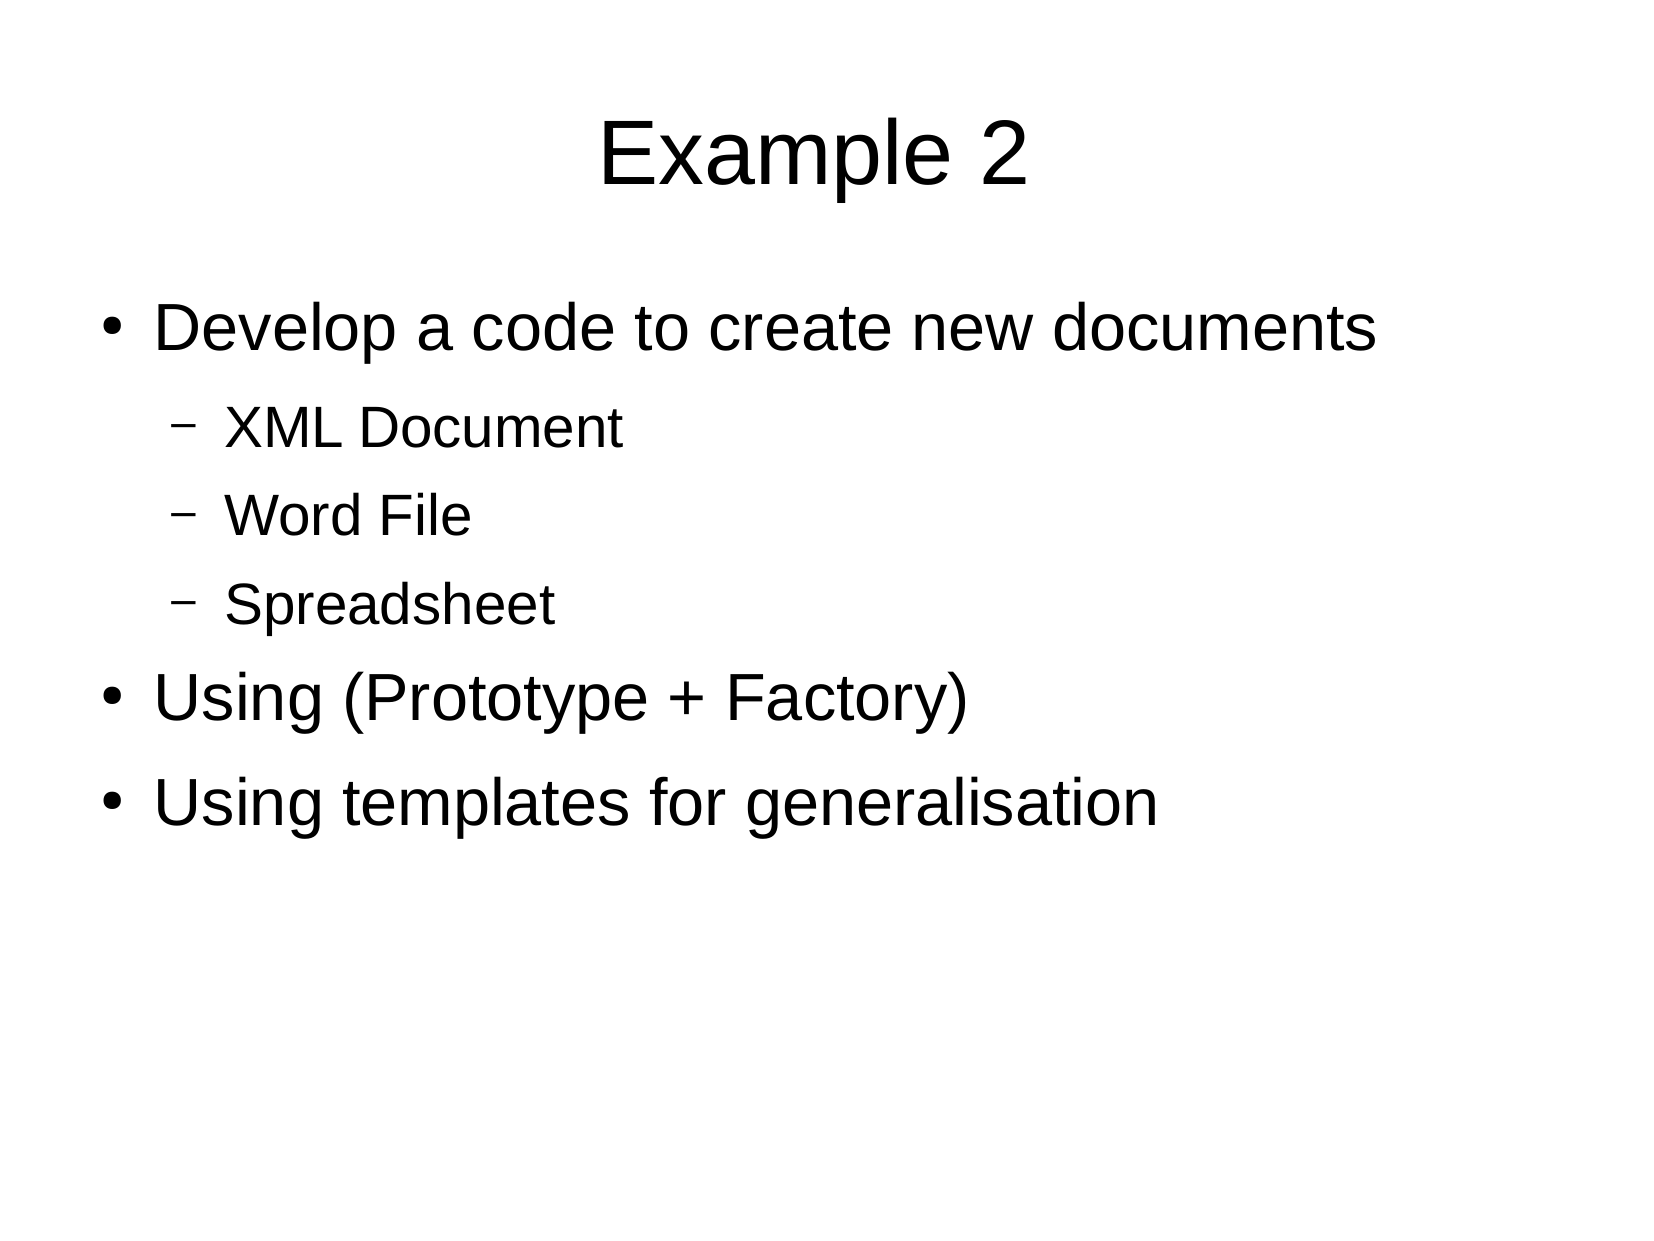

# Example 2
Develop a code to create new documents
XML Document
Word File
Spreadsheet
Using (Prototype + Factory)
Using templates for generalisation